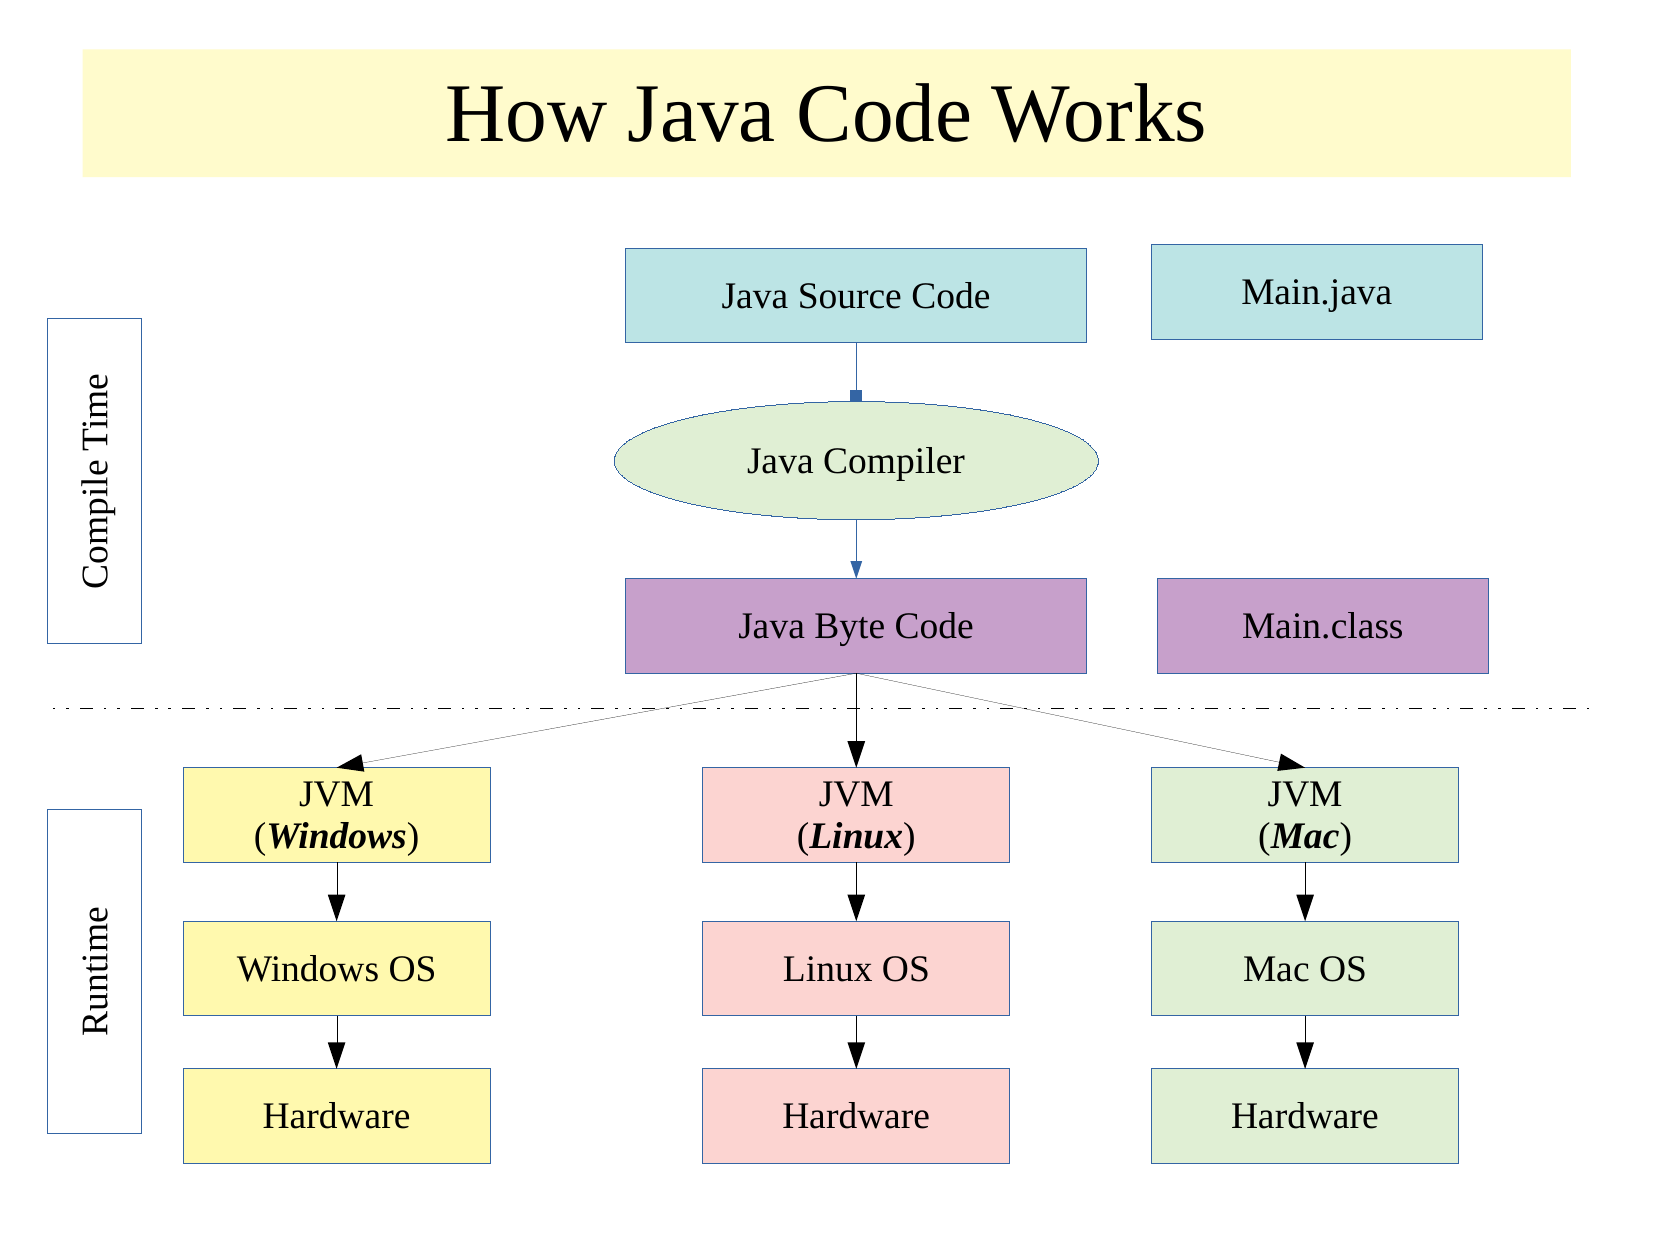

# How Java Code Works
Main.java
Java Source Code
Java Compiler
Compile Time
Java Byte Code
Main.class
JVM
(Windows)
JVM
(Linux)
JVM
(Mac)
Windows OS
Linux OS
Mac OS
Runtime
Hardware
Hardware
Hardware